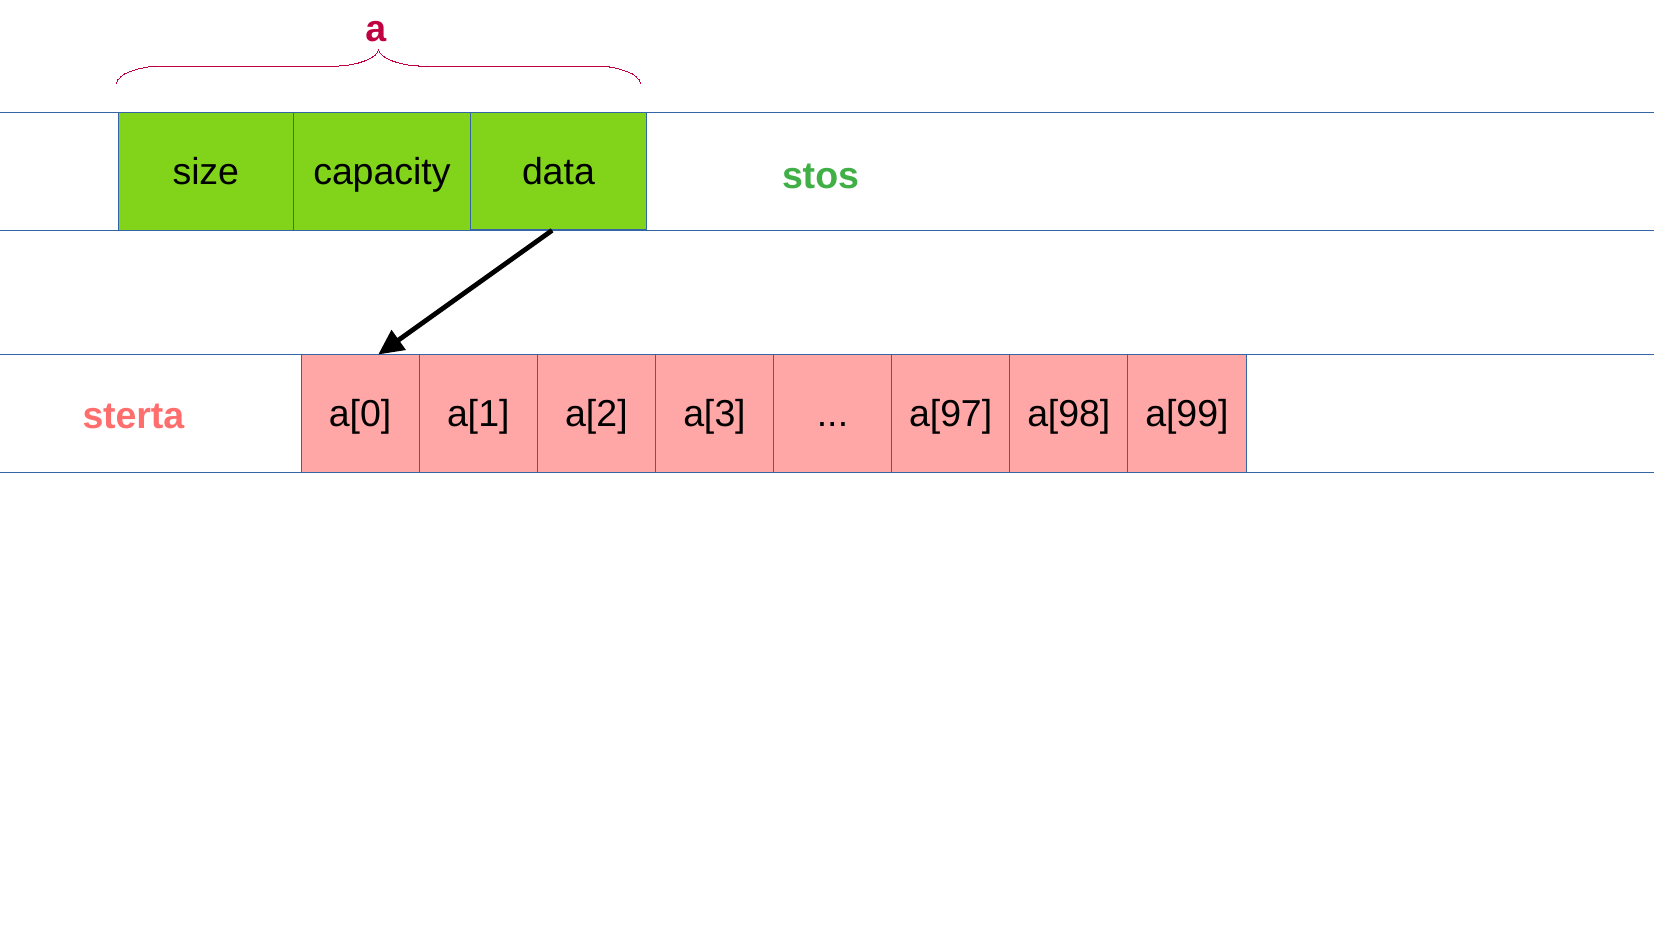

a
data
size
capacity
stos
a[0]
a[1]
a[2]
a[3]
...
a[97]
a[98]
a[99]
sterta